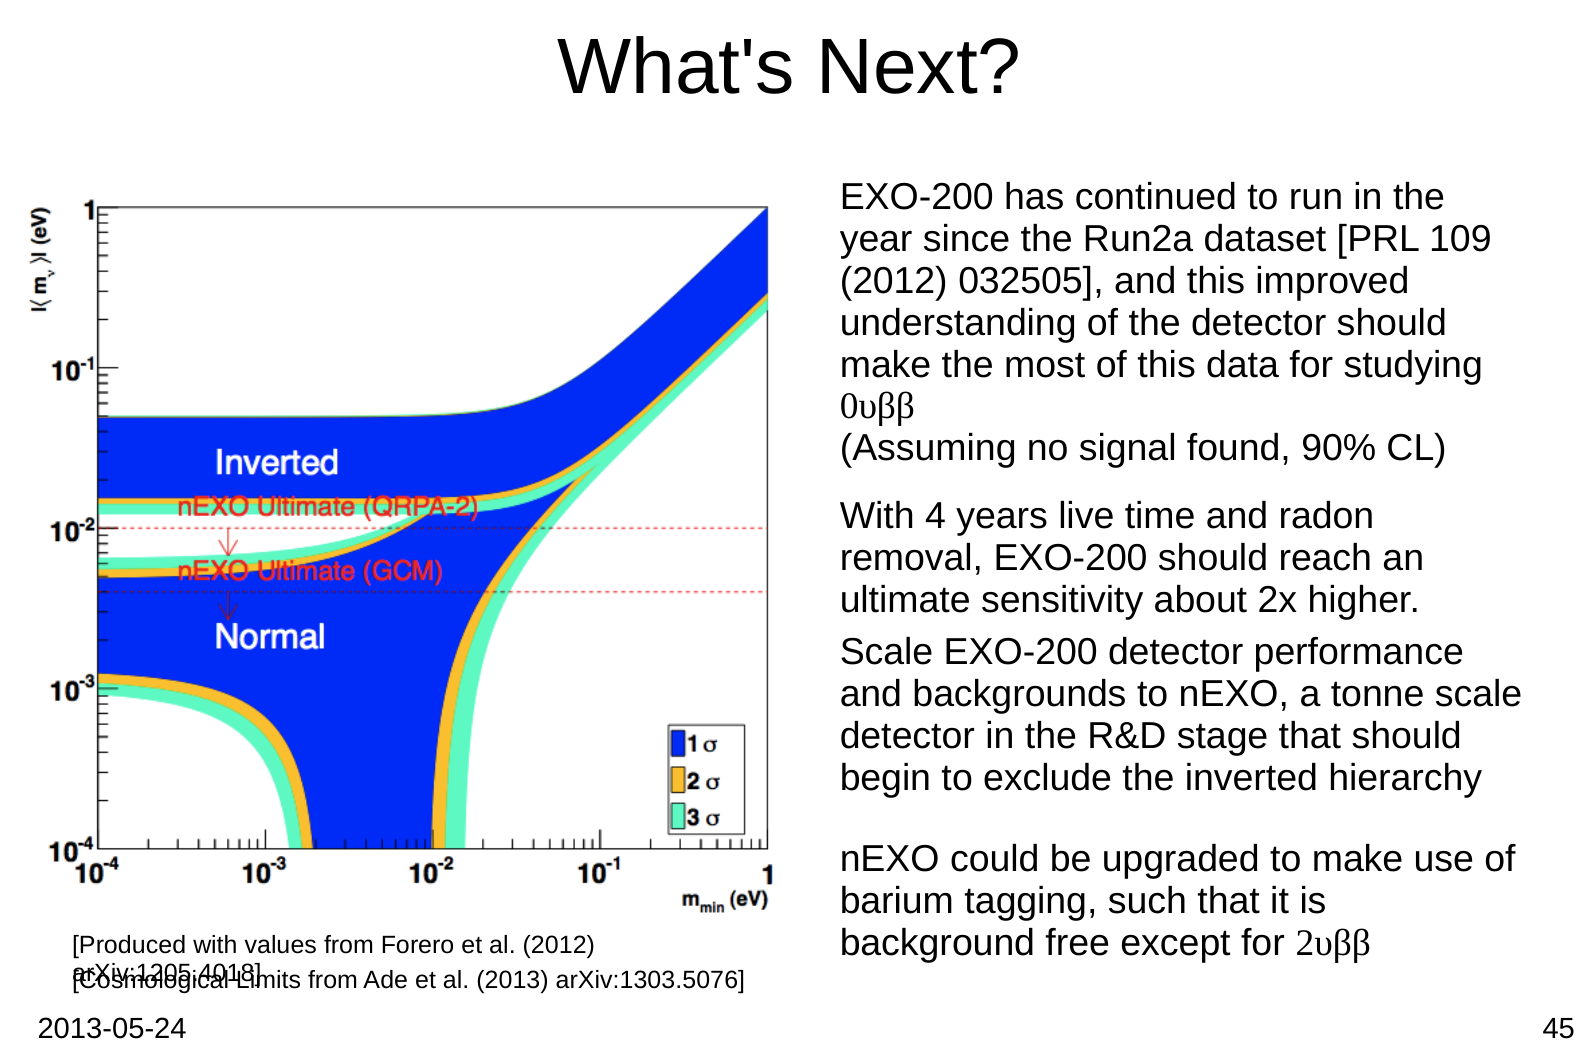

# What's Next?
EXO-200 has continued to run in the year since the Run2a dataset [PRL 109 (2012) 032505], and this improved understanding of the detector should make the most of this data for studying 0υββ
(Assuming no signal found, 90% CL)
With 4 years live time and radon removal, EXO-200 should reach an ultimate sensitivity about 2x higher.
Scale EXO-200 detector performance and backgrounds to nEXO, a tonne scale detector in the R&D stage that should begin to exclude the inverted hierarchy
nEXO could be upgraded to make use of barium tagging, such that it is background free except for 2υββ
[Produced with values from Forero et al. (2012) arXiv:1205.4018]
[Cosmological Limits from Ade et al. (2013) arXiv:1303.5076]
2013-05-24
45